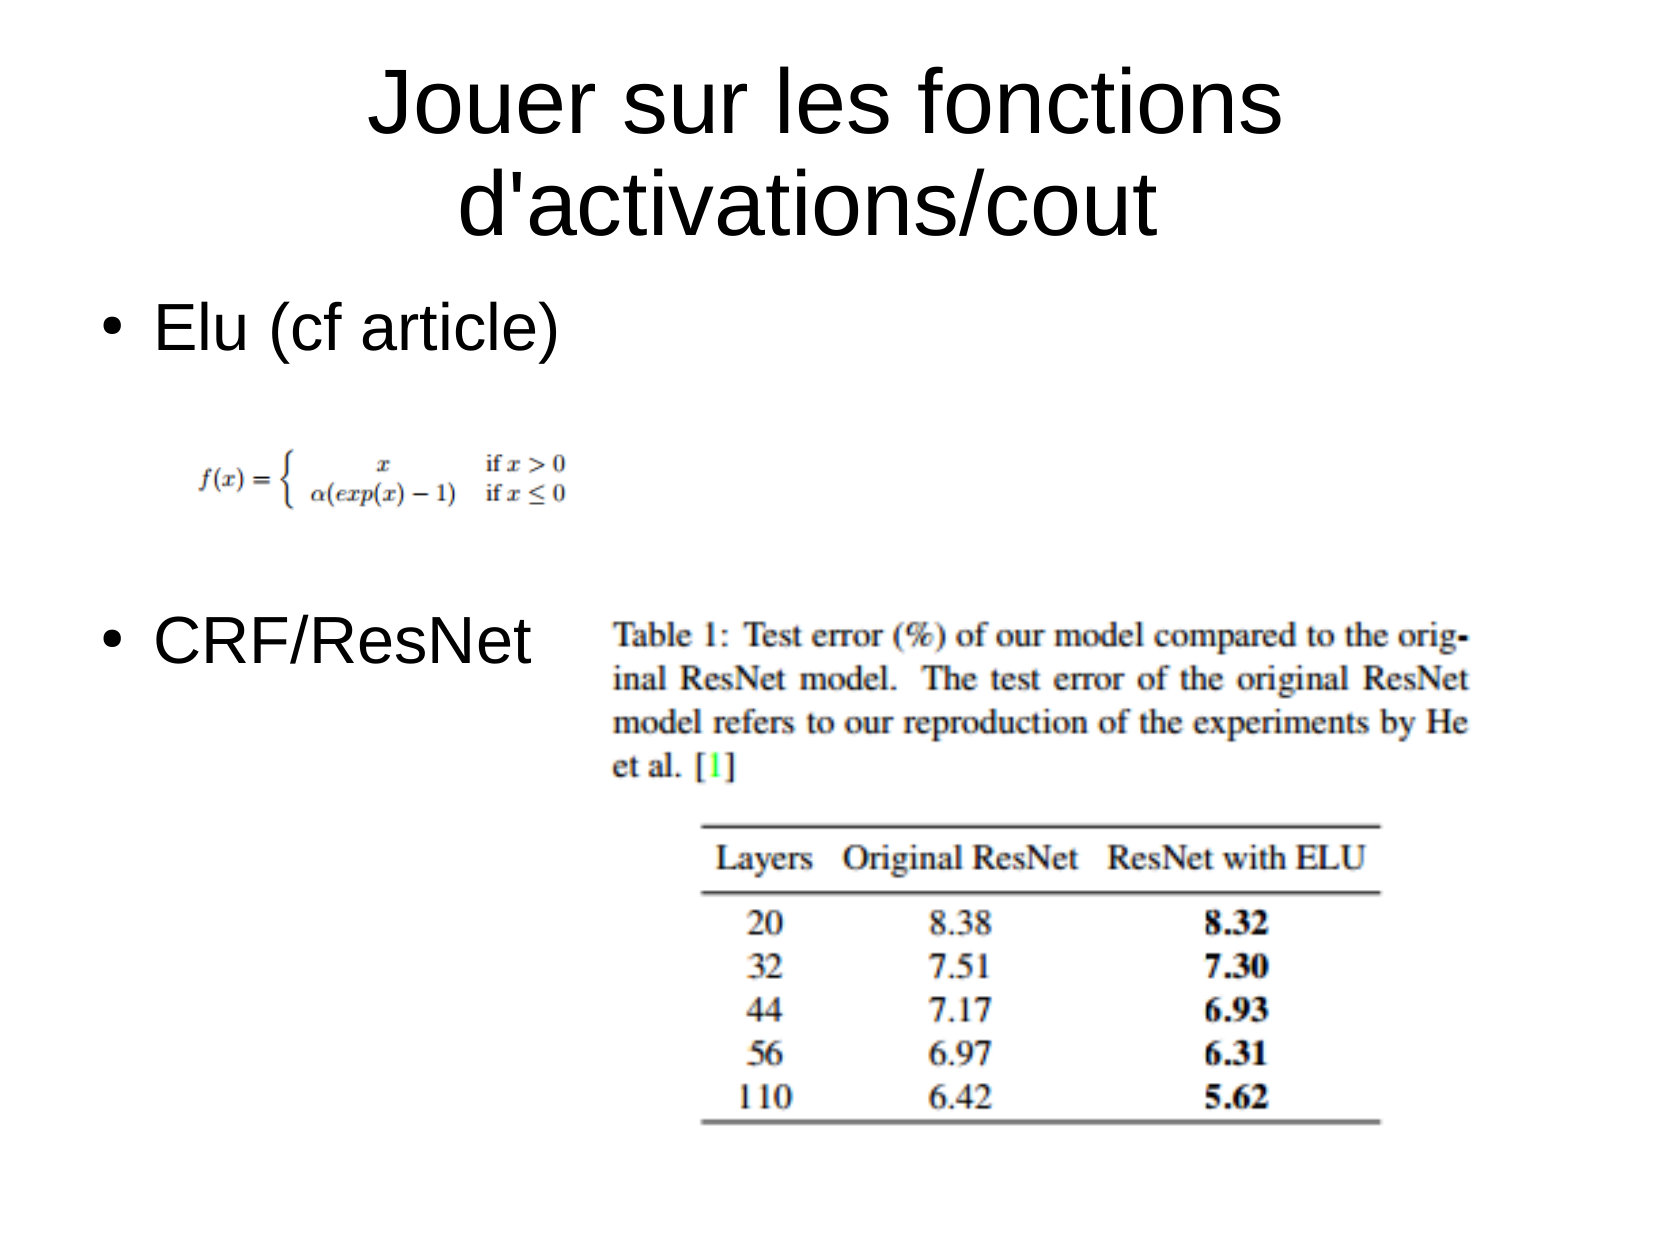

# Jouer sur les fonctions d'activations/cout
Elu (cf article)
CRF/ResNet